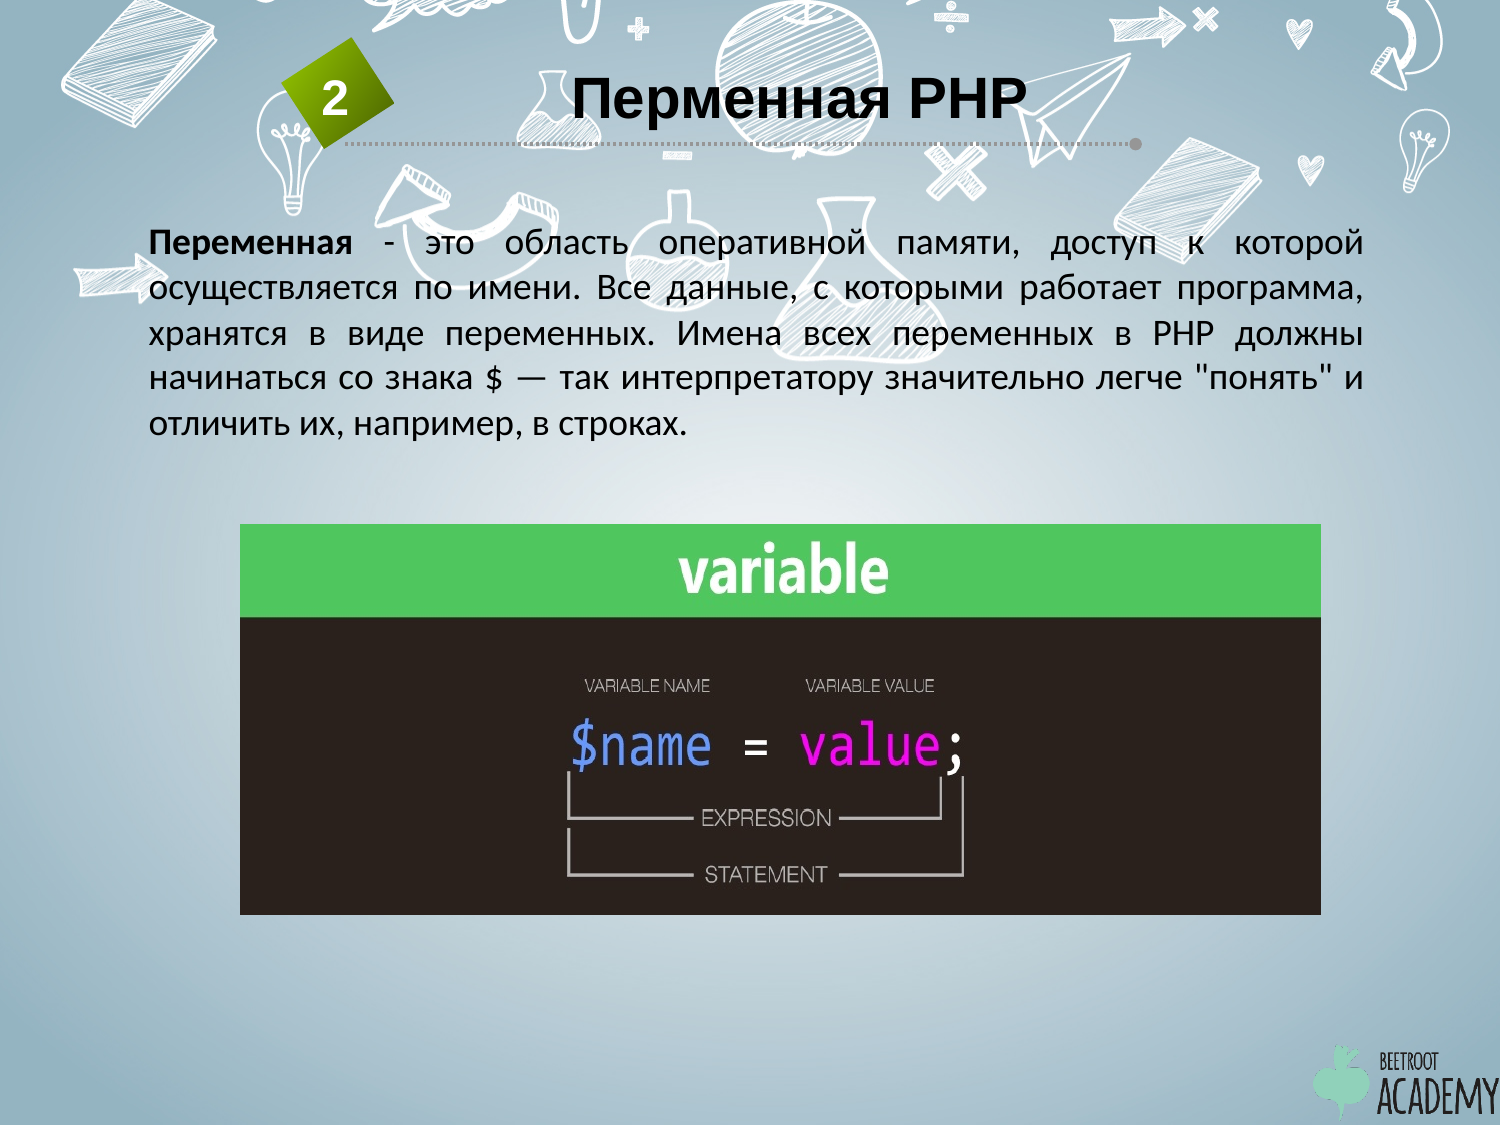

Перменная PHP
2
Переменная - это область оперативной памяти, доступ к которой осуществляется по имени. Все данные, с которыми работает программа, хранятся в виде переменных. Имена всех переменных в PHP должны начинаться со знака $ — так интерпретатору значительно легче "понять" и отличить их, например, в строках.